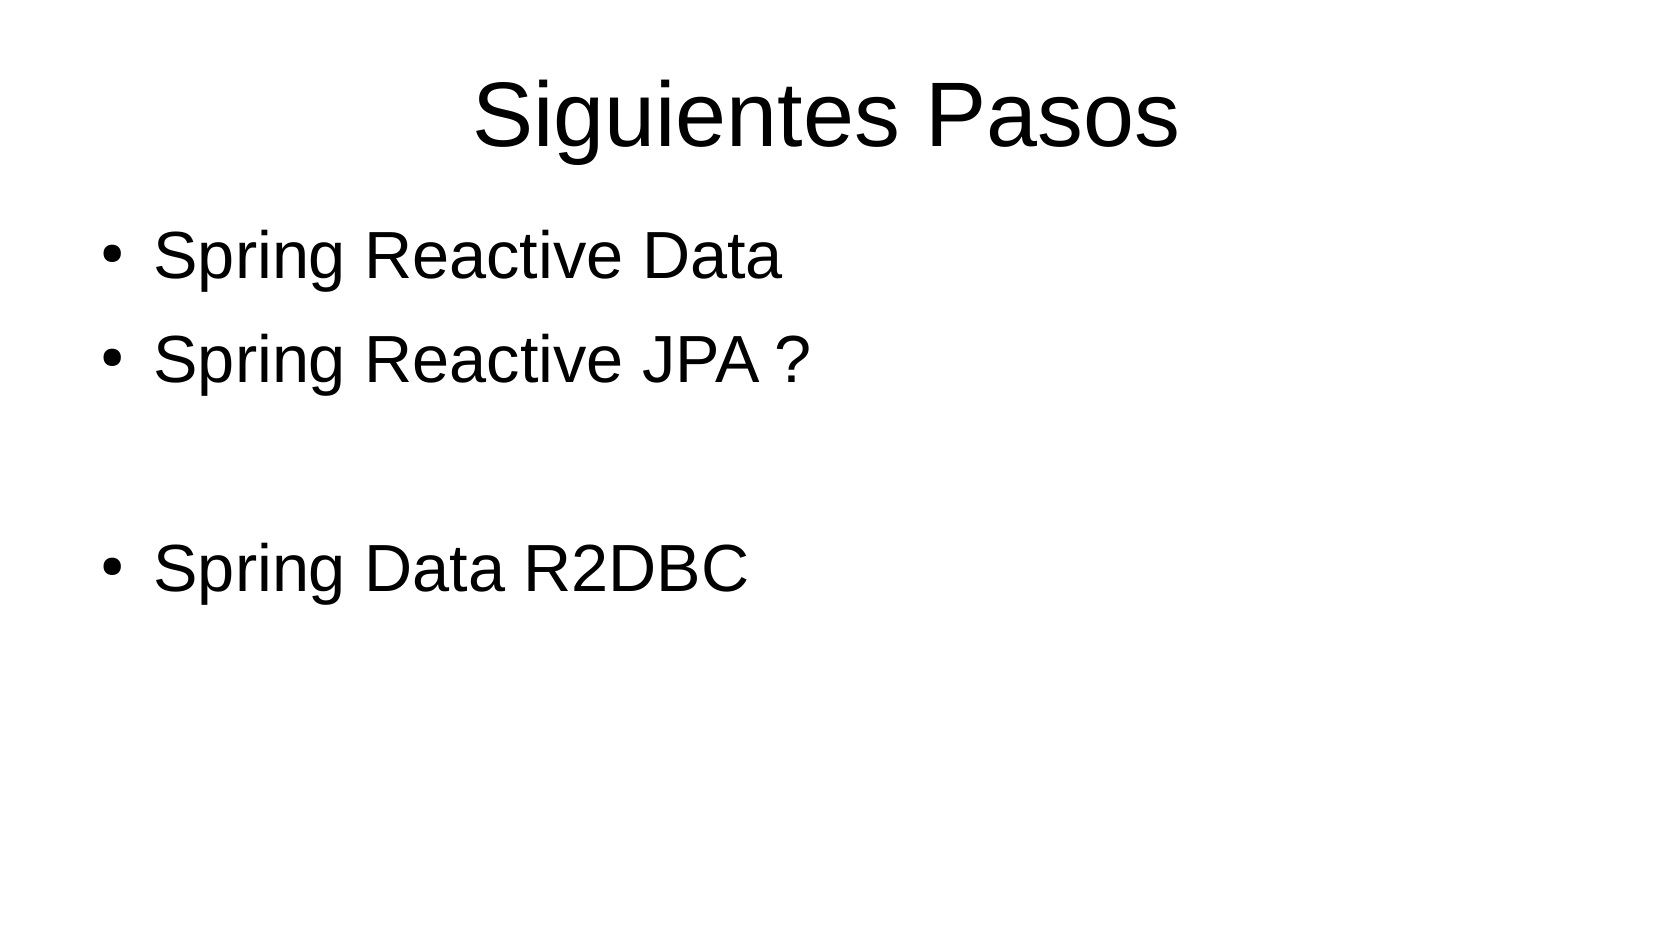

# Siguientes Pasos
Spring Reactive Data
Spring Reactive JPA ?
Spring Data R2DBC